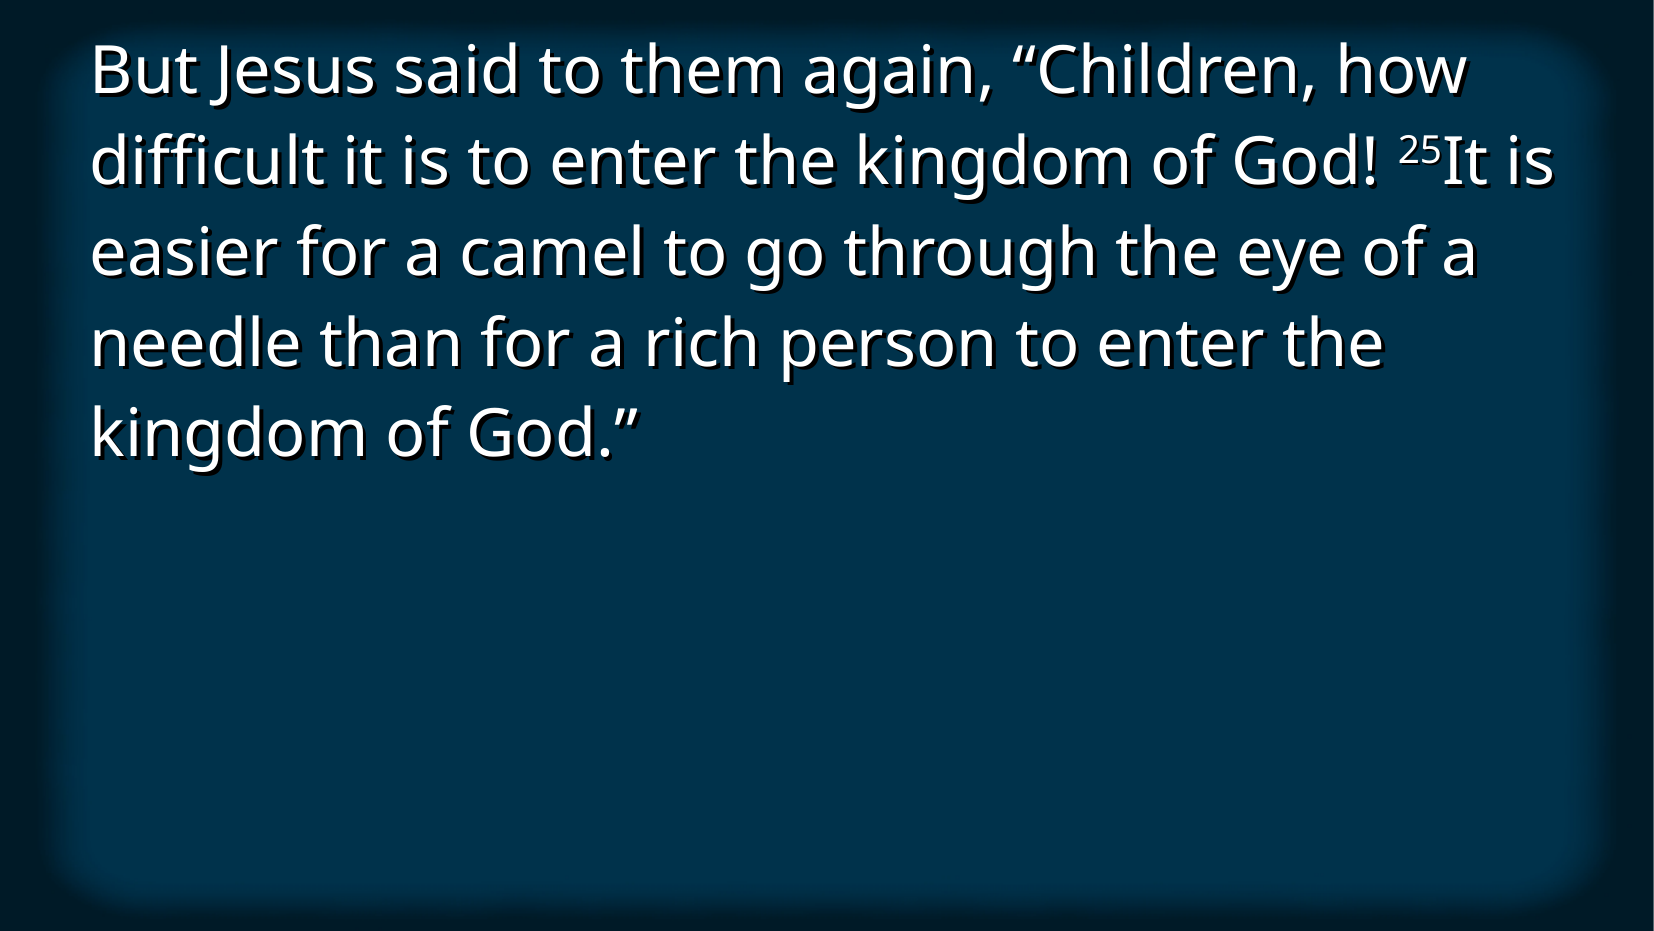

But Jesus said to them again, “Children, how difficult it is to enter the kingdom of God! 25It is easier for a camel to go through the eye of a needle than for a rich person to enter the kingdom of God.”